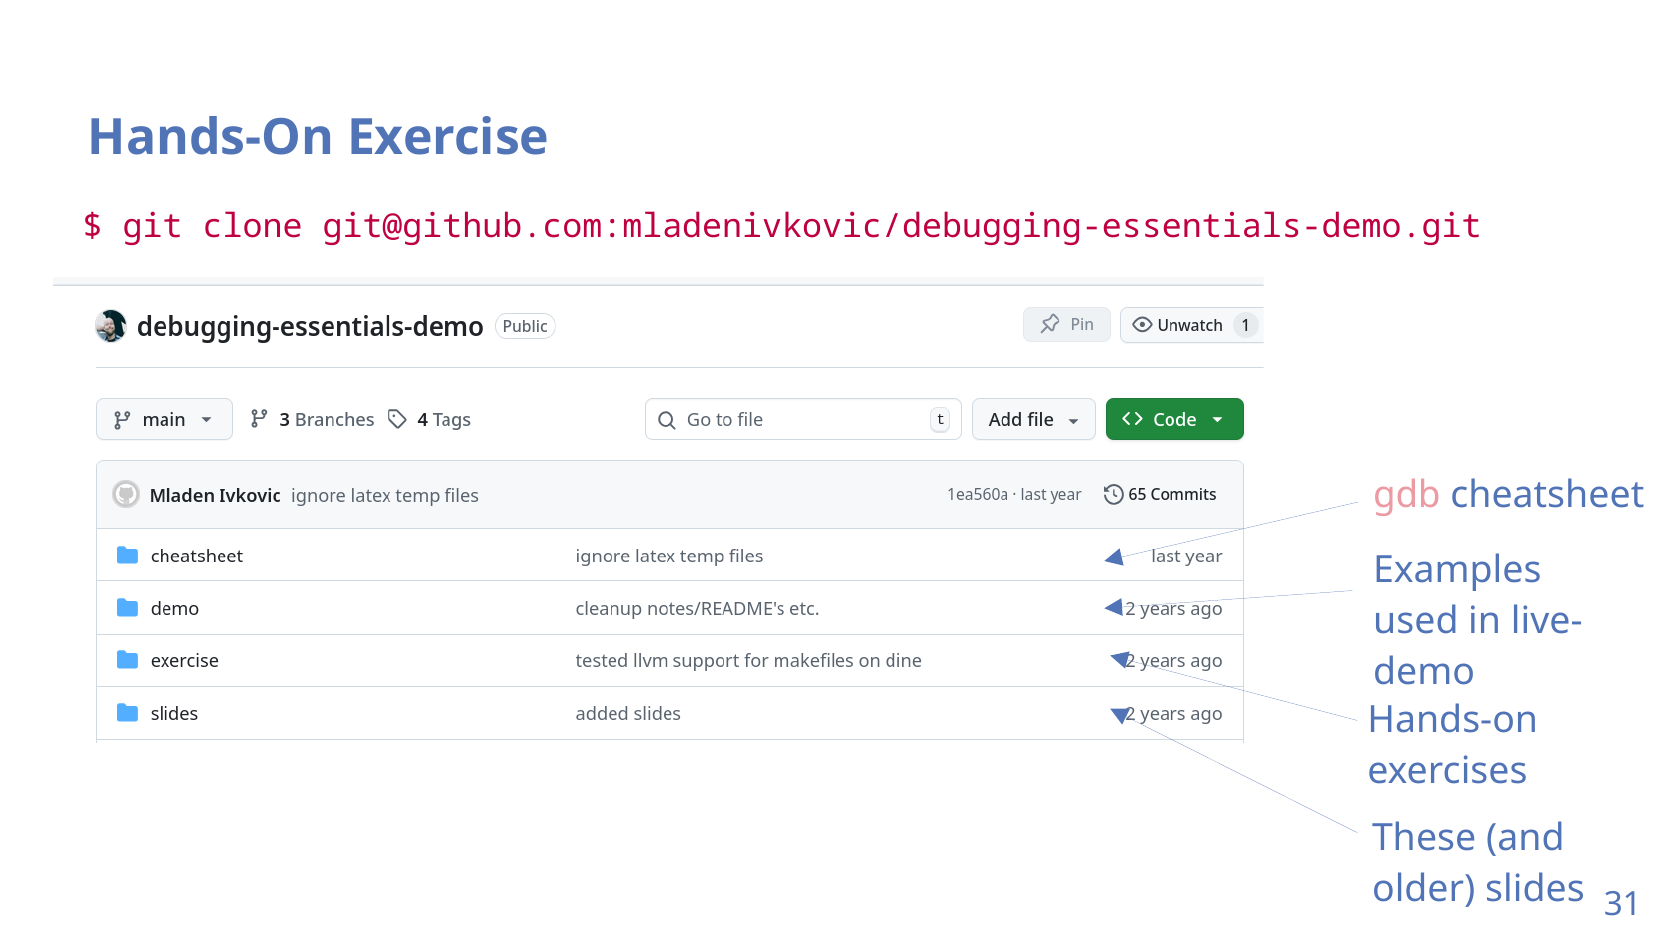

# Hands-On Exercise
$ git clone git@github.com:mladenivkovic/debugging-essentials-demo.git
gdb cheatsheet
Examples used in live-demo
Hands-on exercises
These (and older) slides
31